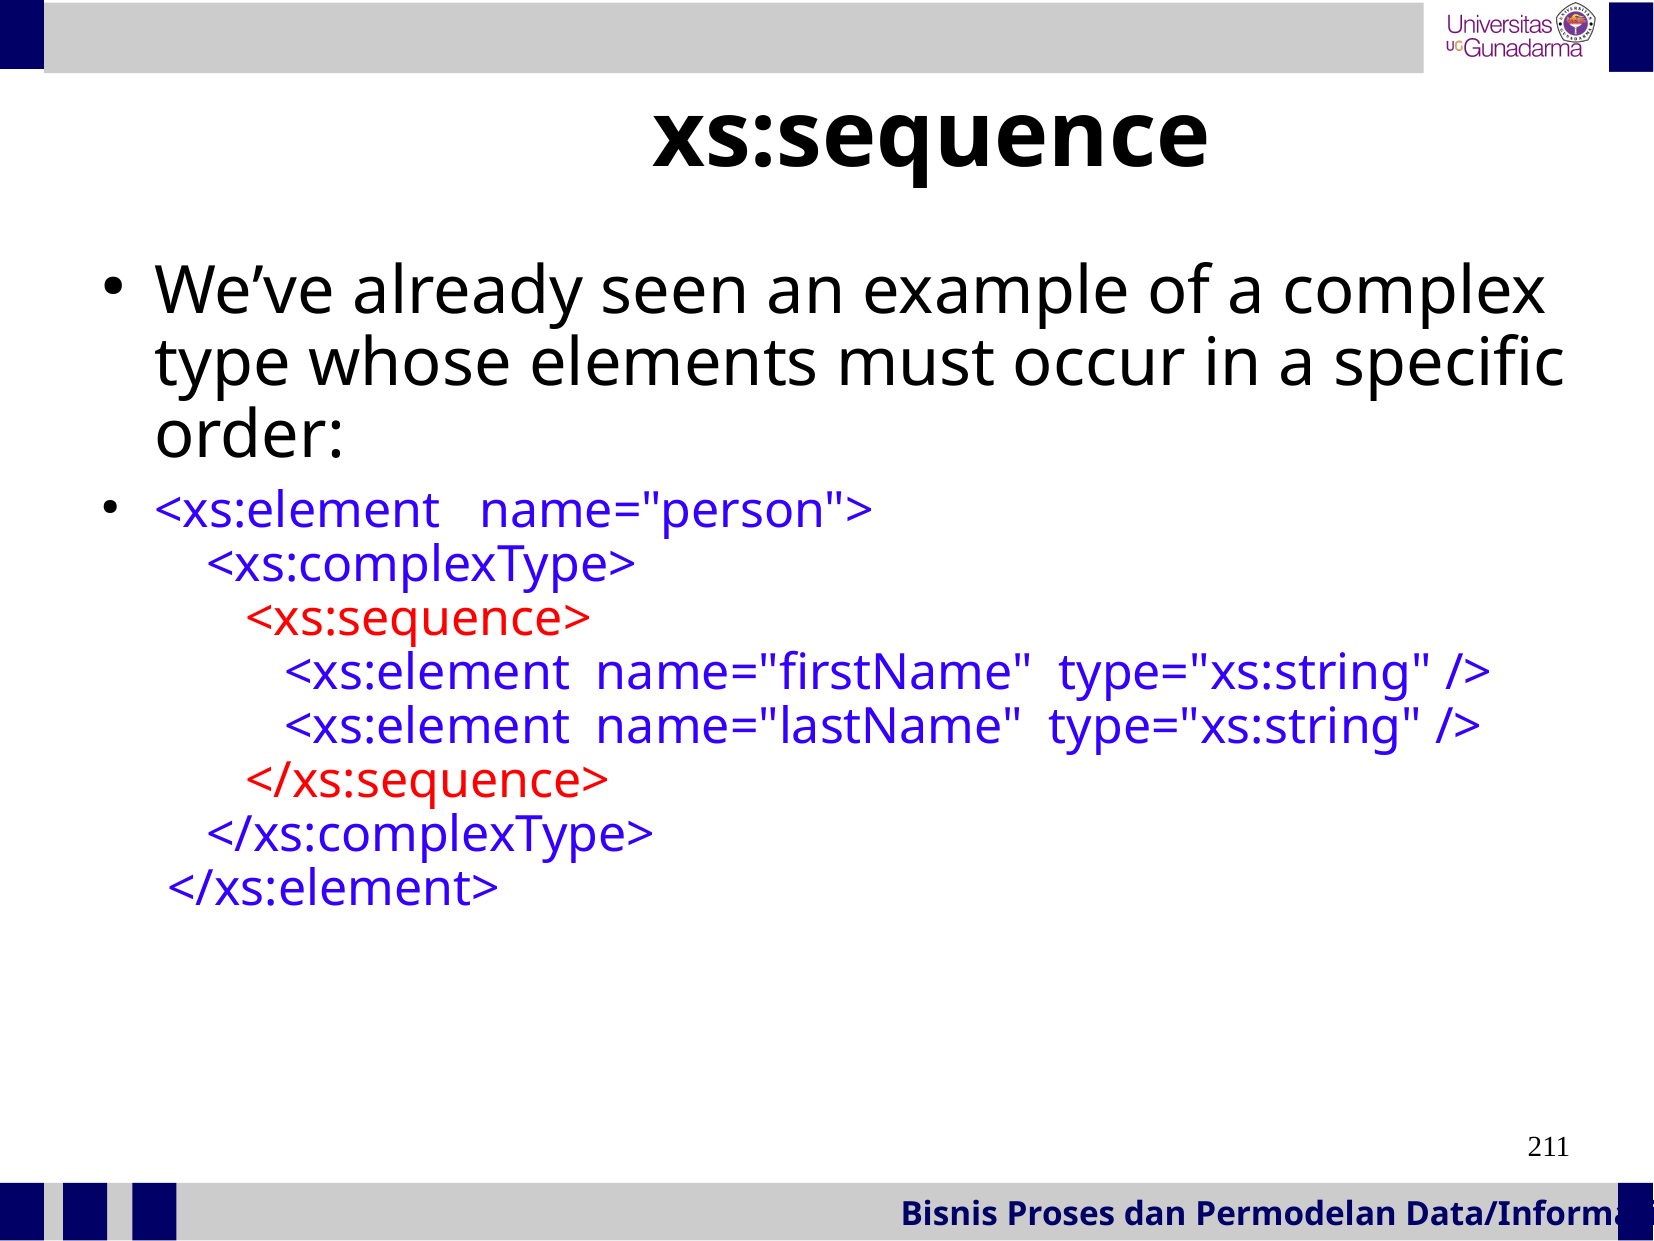

# xs:sequence
We’ve already seen an example of a complex type whose elements must occur in a specific order:
<xs:element name="person">
 <xs:complexType>
 <xs:sequence>
 <xs:element name="firstName" type="xs:string" />
 <xs:element name="lastName" type="xs:string" />
 </xs:sequence>
 </xs:complexType>
 </xs:element>
211